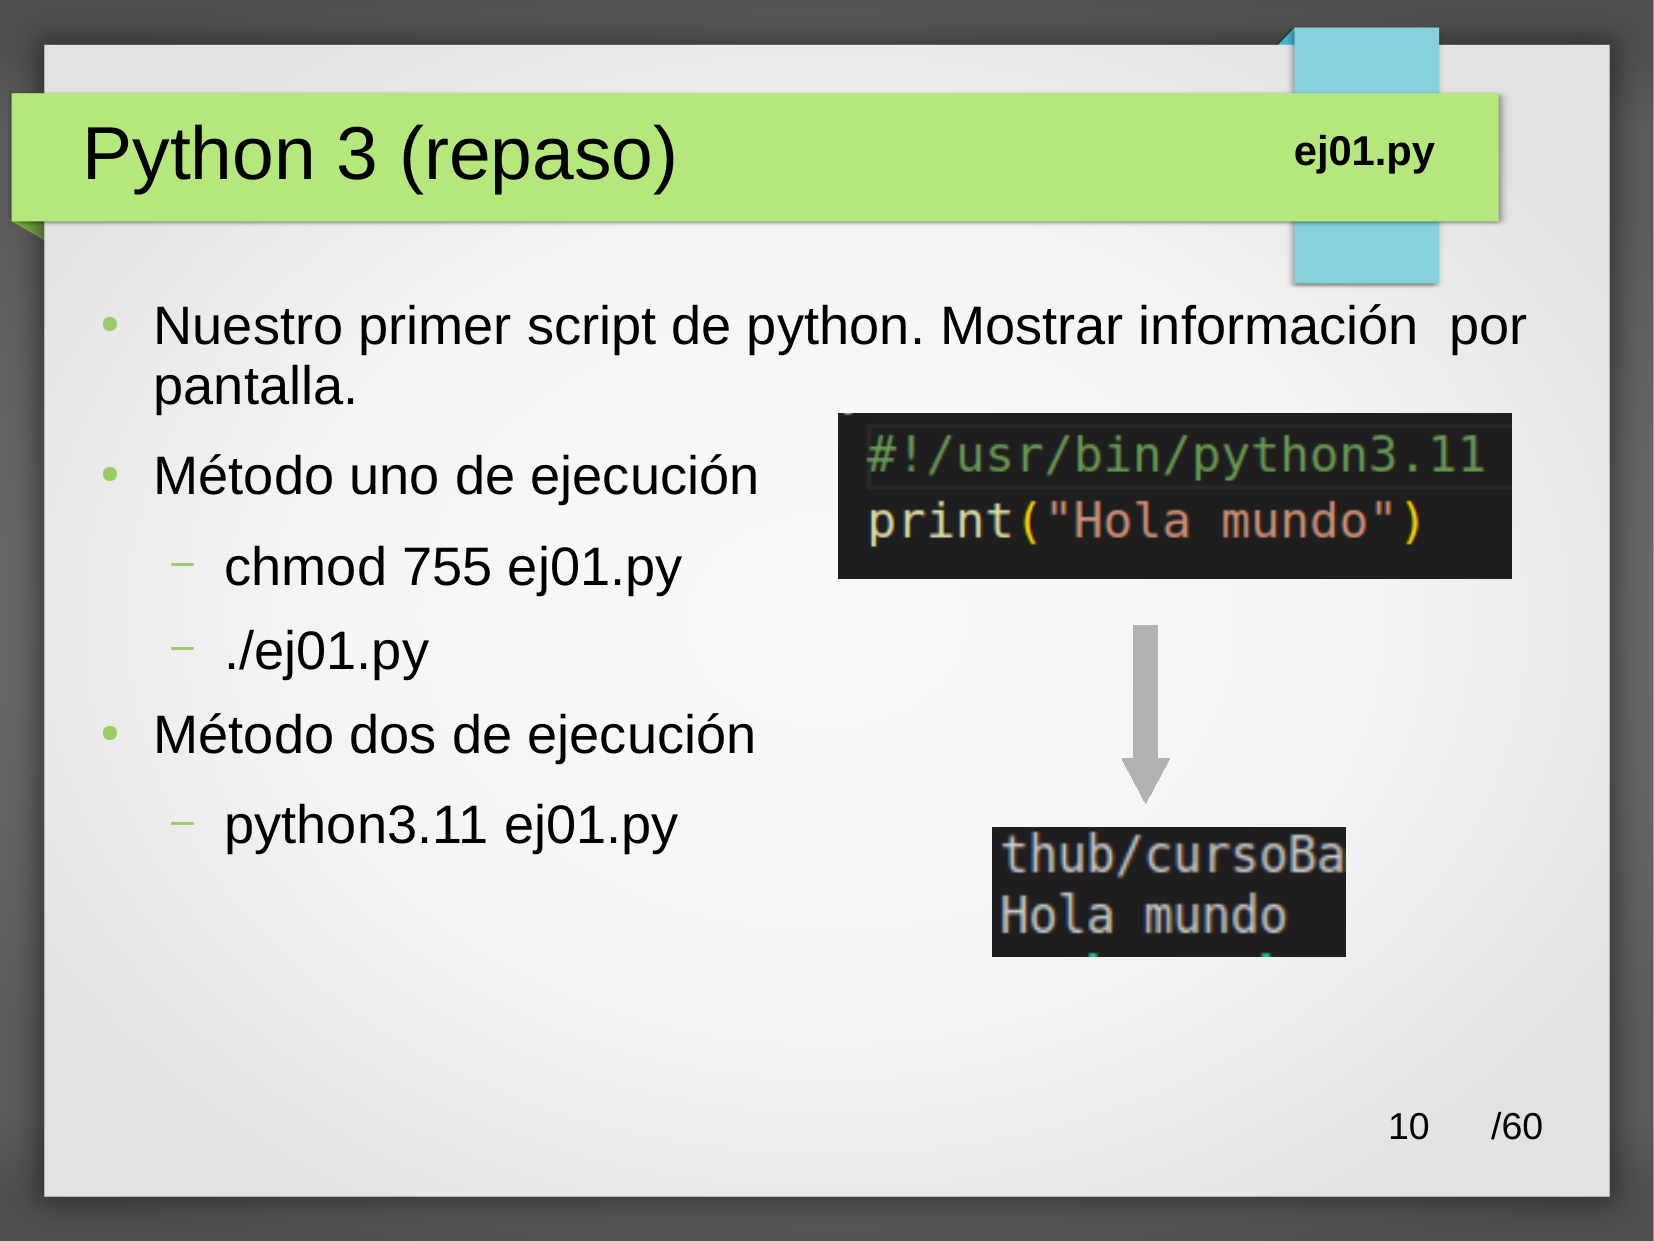

# Python 3 (repaso)
ej01.py
Nuestro primer script de python. Mostrar información por pantalla.
Método uno de ejecución
chmod 755 ej01.py
./ej01.py
Método dos de ejecución
python3.11 ej01.py
/60